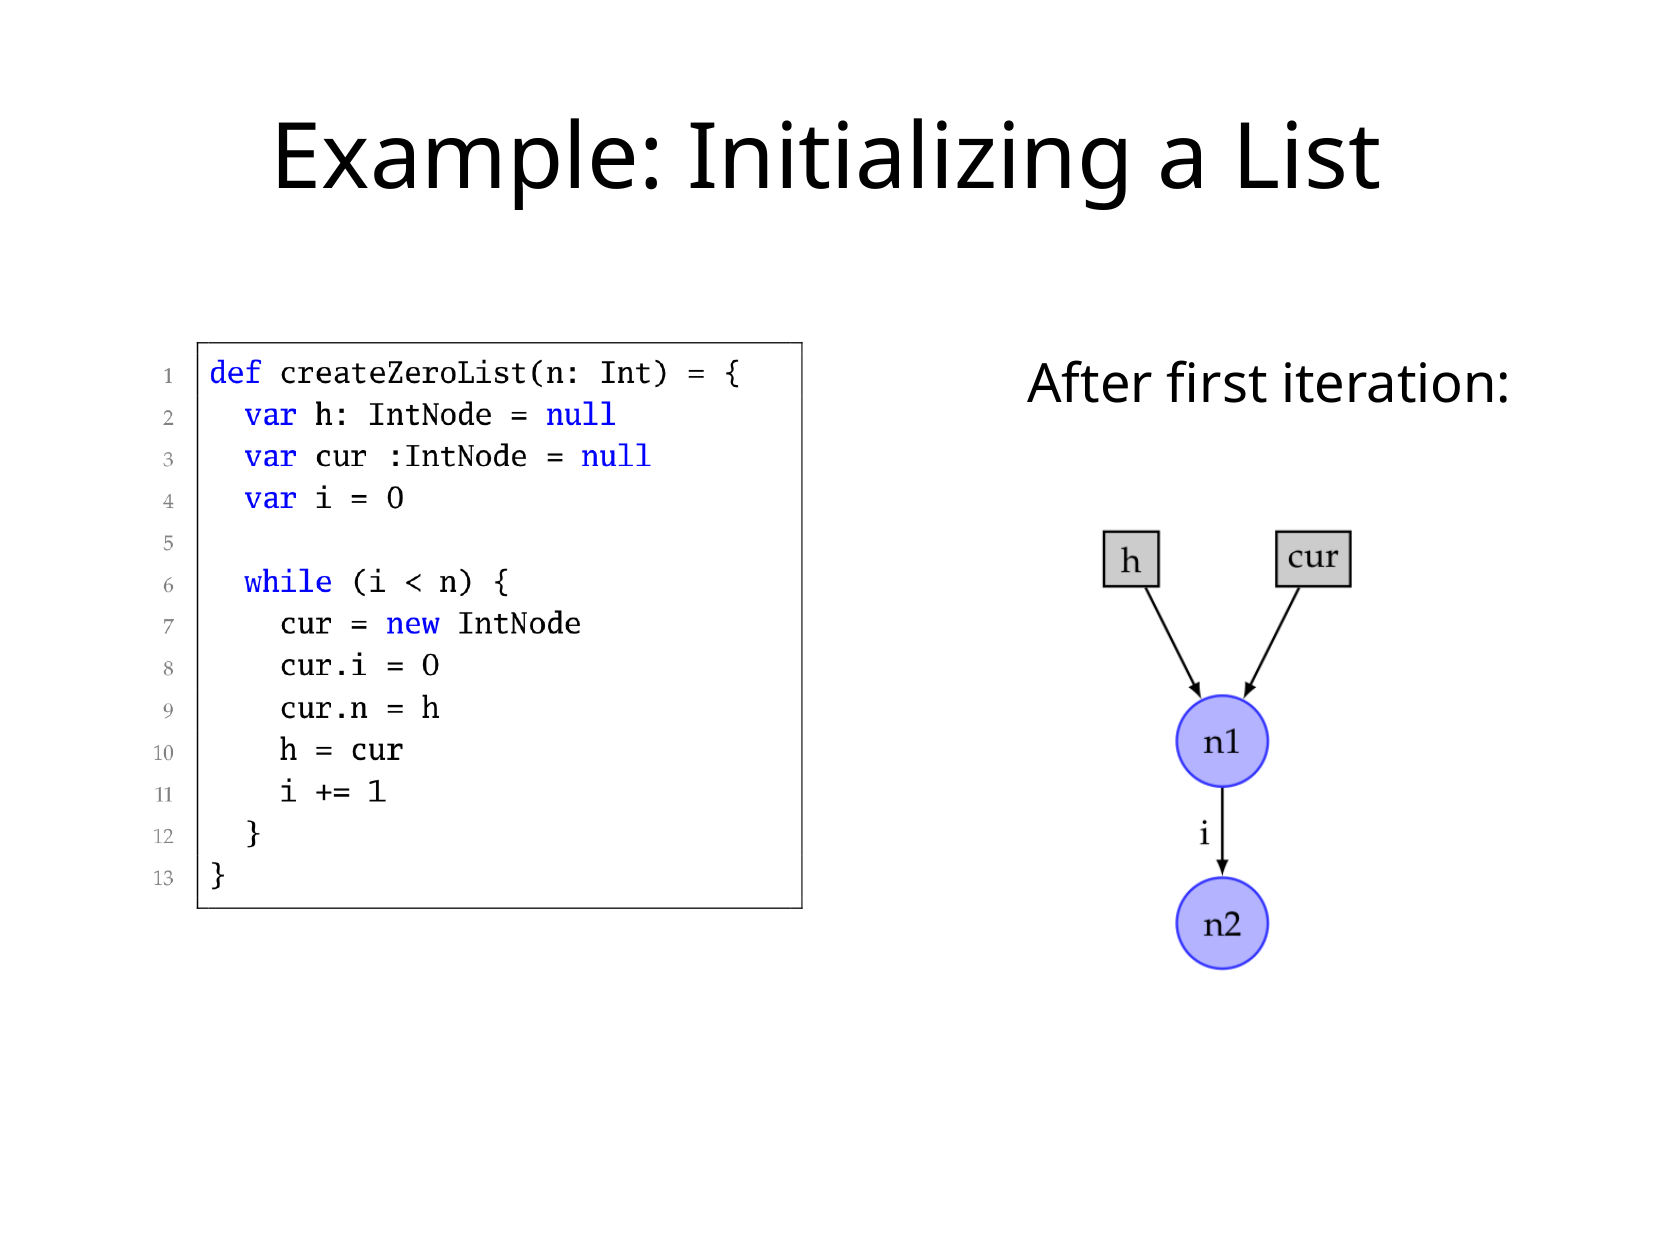

# Example: Initializing a List
After first iteration: